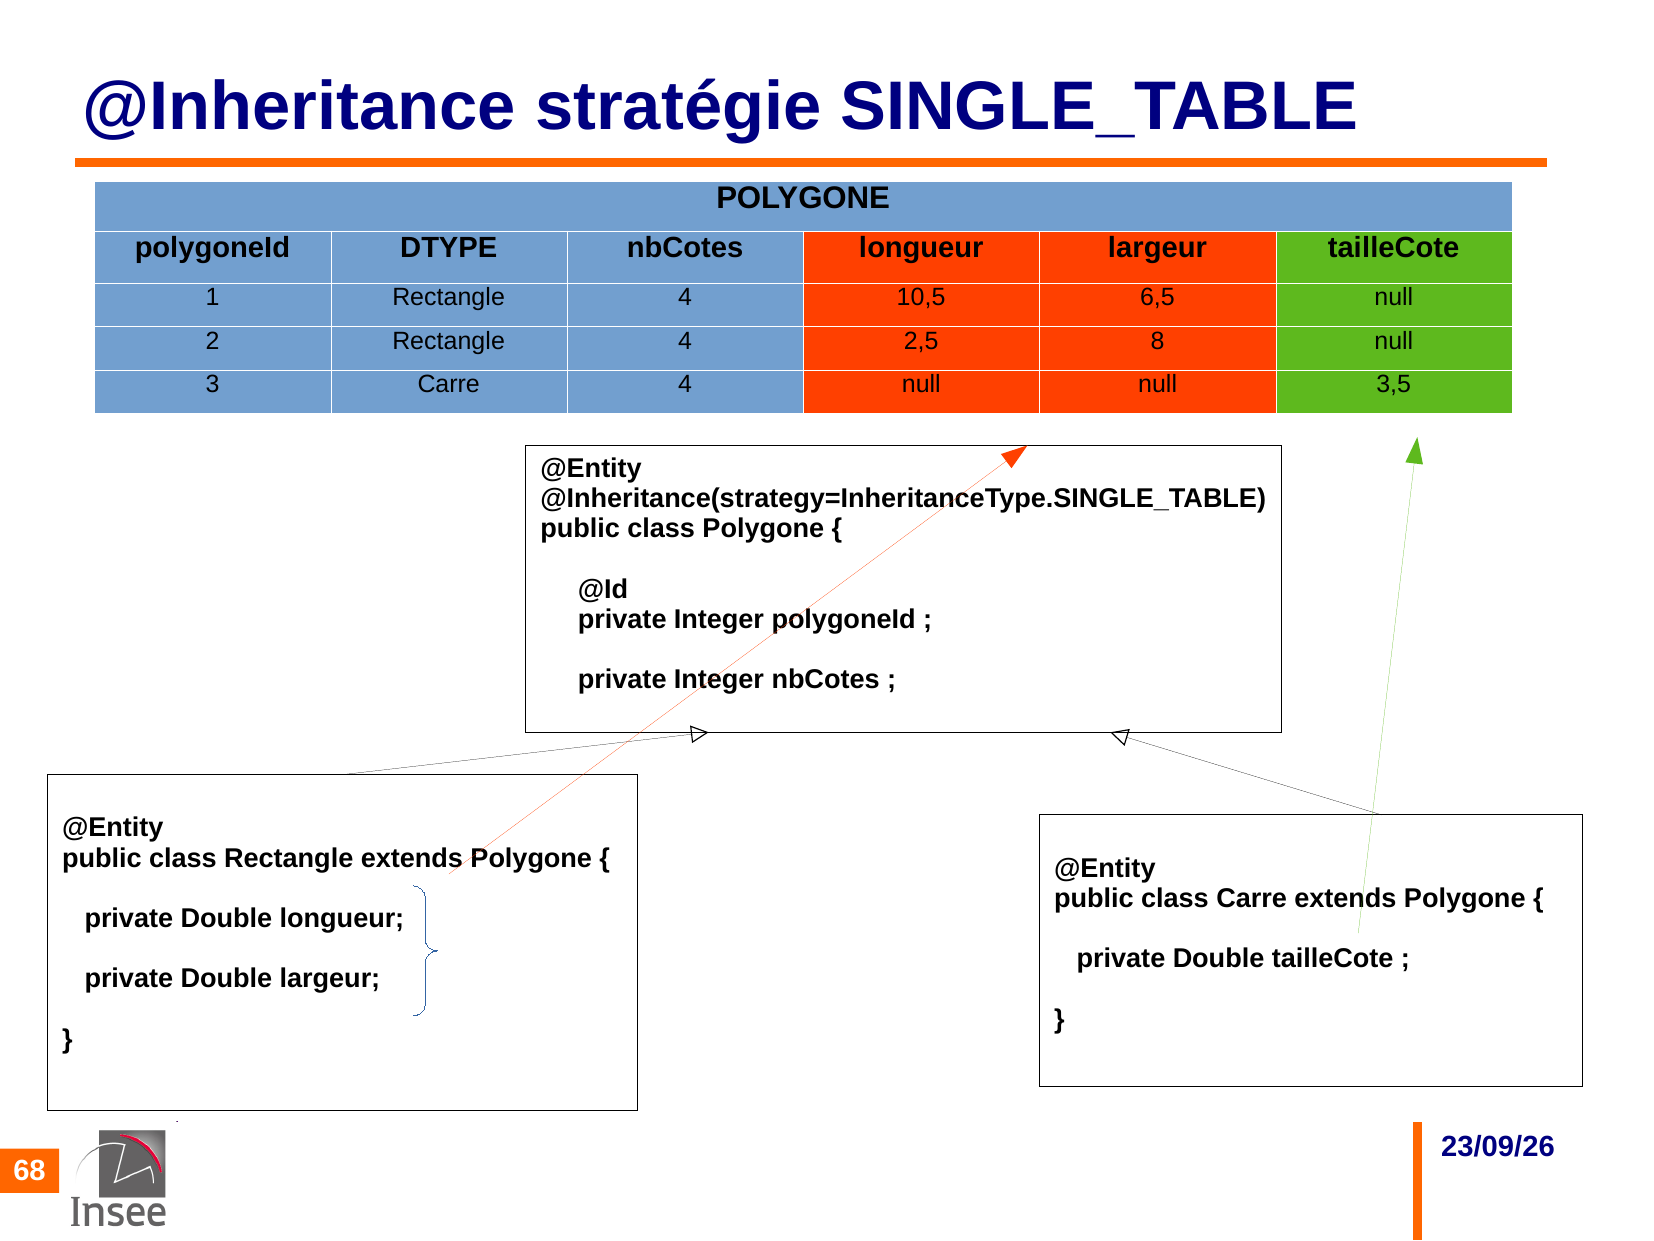

# @Inheritance stratégie SINGLE_TABLE
| POLYGONE | | | | | |
| --- | --- | --- | --- | --- | --- |
| polygoneId | DTYPE | nbCotes | longueur | largeur | tailleCote |
| 1 | Rectangle | 4 | 10,5 | 6,5 | null |
| 2 | Rectangle | 4 | 2,5 | 8 | null |
| 3 | Carre | 4 | null | null | 3,5 |
@Entity
@Inheritance(strategy=InheritanceType.SINGLE_TABLE)
public class Polygone {
 @Id
 private Integer polygoneId ;
 private Integer nbCotes ;
@Entity
public class Rectangle extends Polygone {
 private Double longueur;
 private Double largeur;
}
@Entity
public class Carre extends Polygone {
 private Double tailleCote ;
}
68